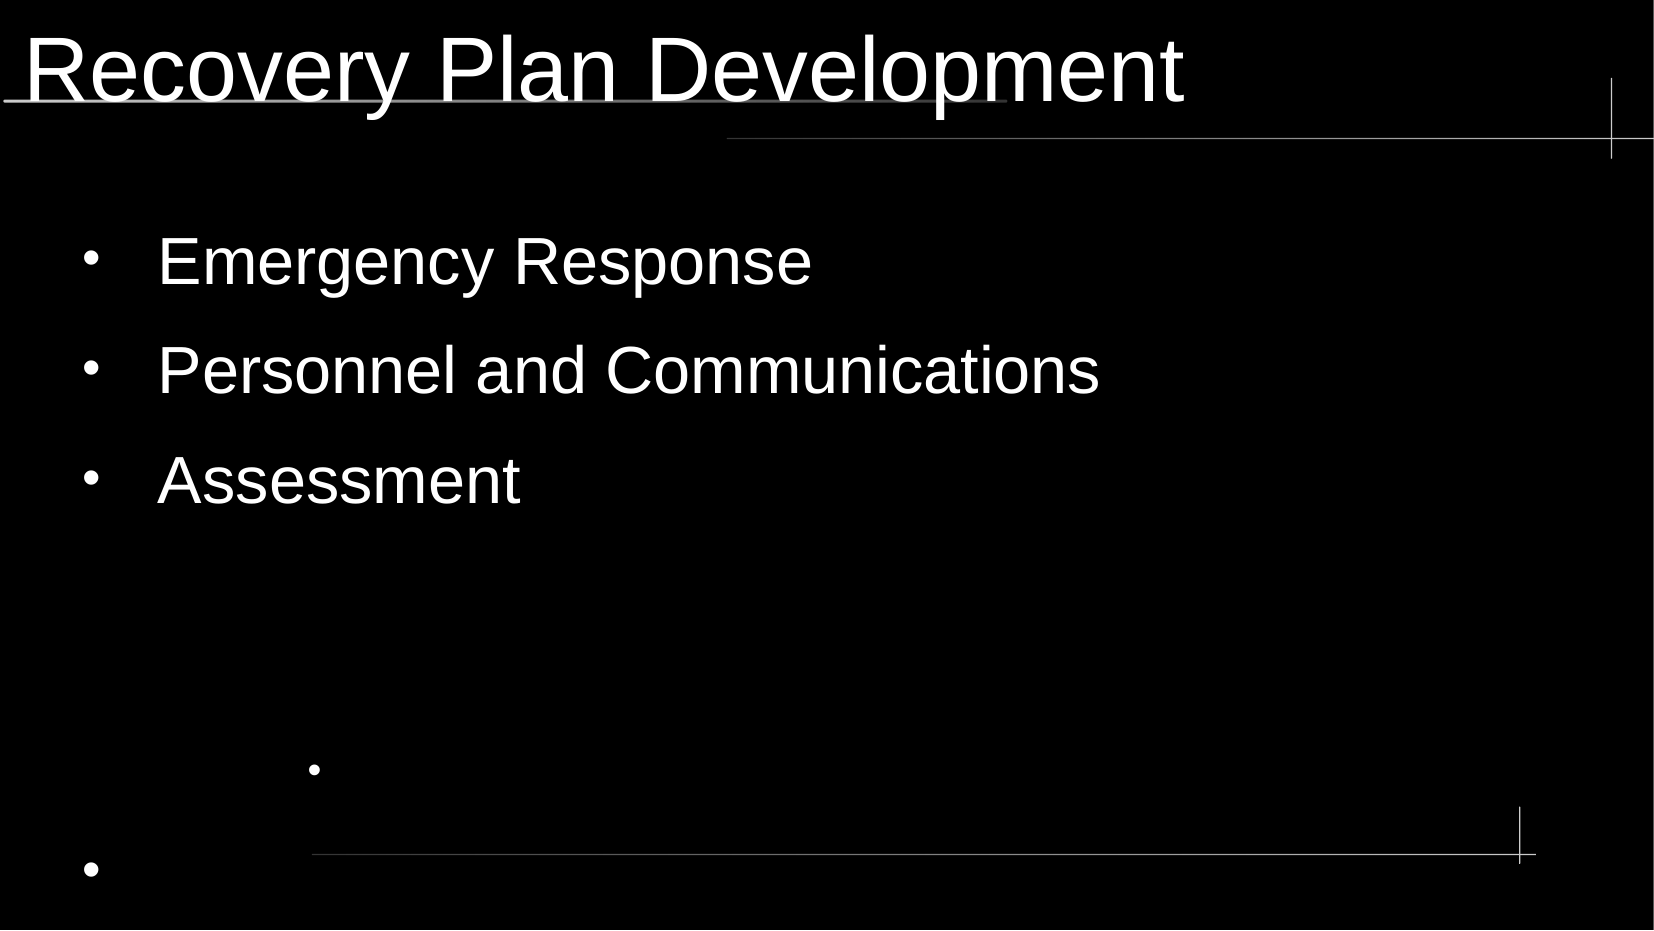

# Recovery Plan Development
Emergency Response
Personnel and Communications
Assessment